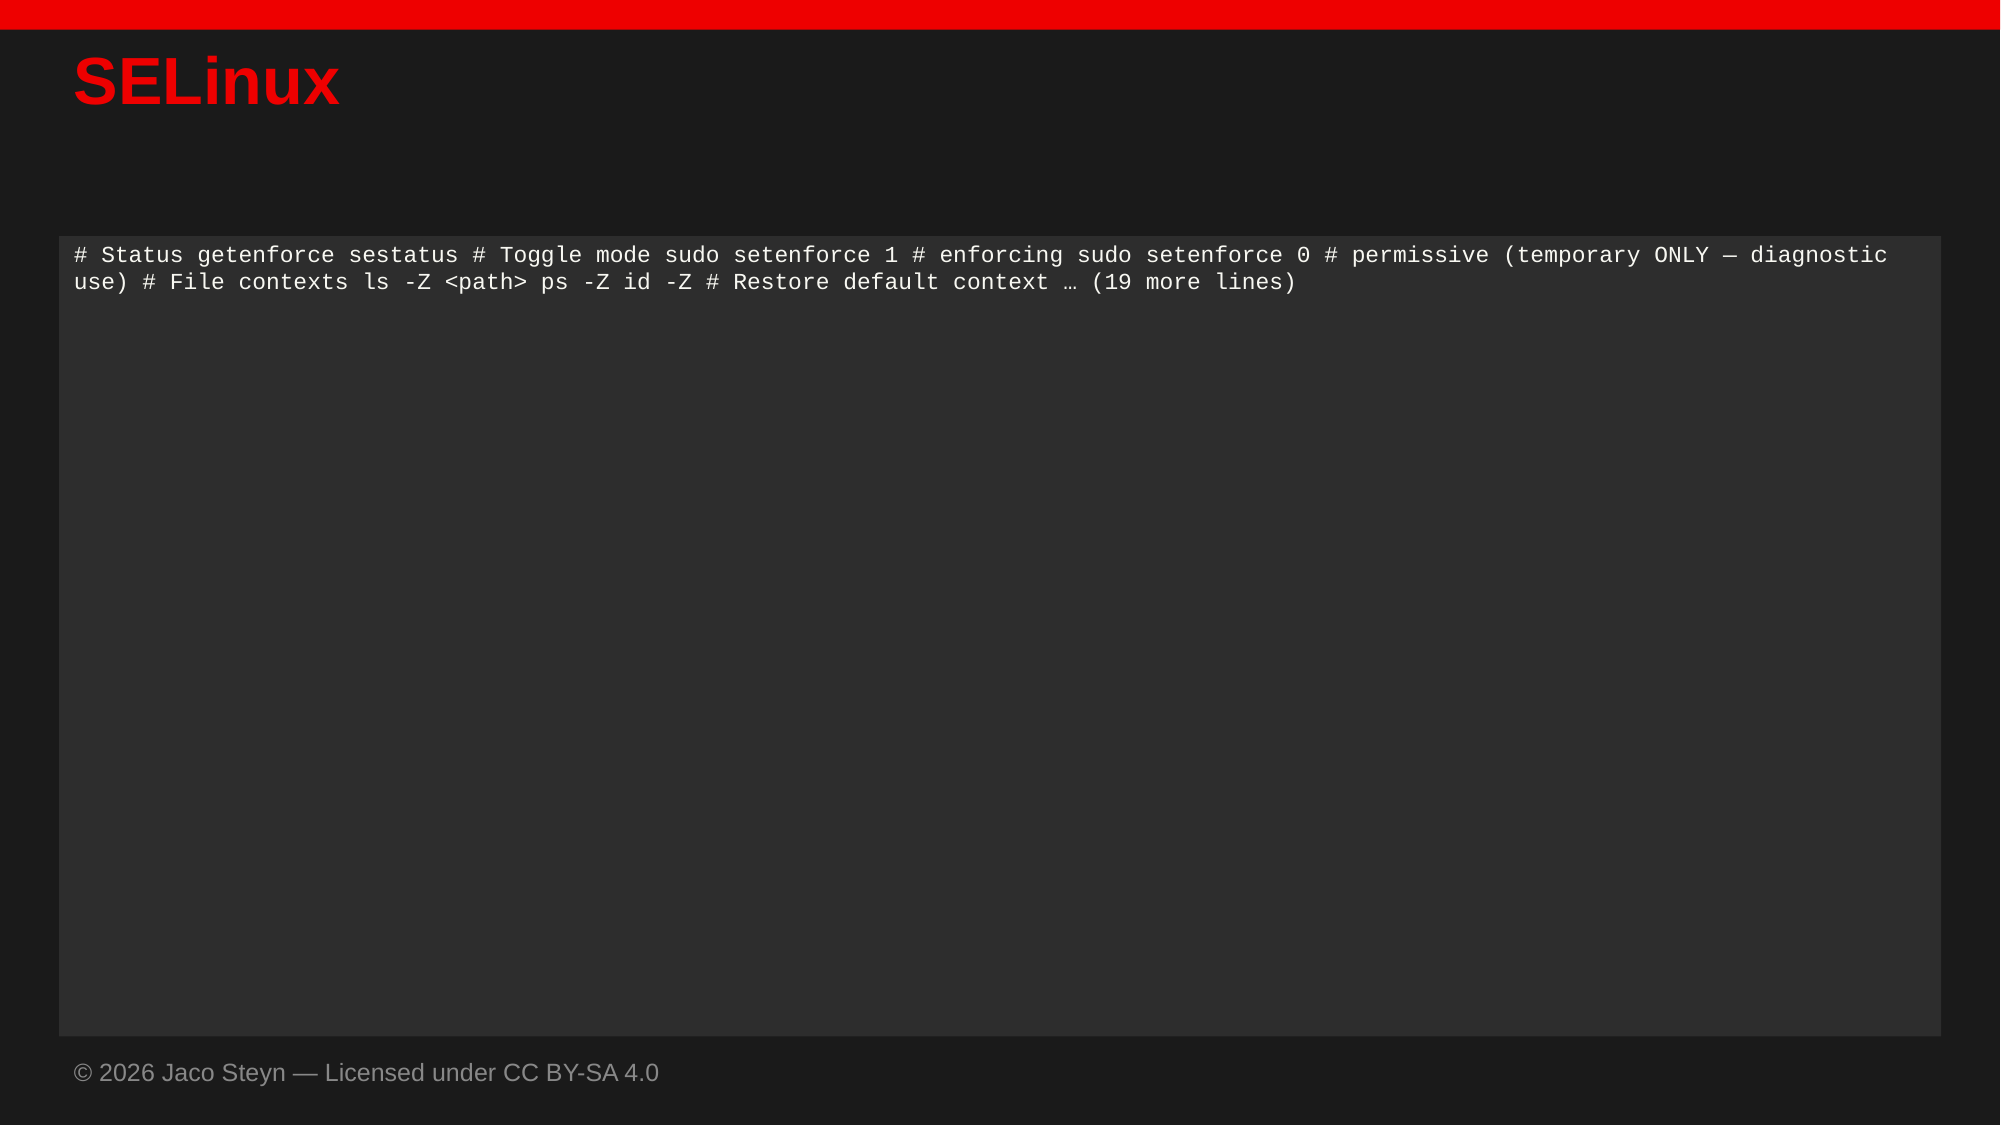

SELinux
# Status getenforce sestatus # Toggle mode sudo setenforce 1 # enforcing sudo setenforce 0 # permissive (temporary ONLY — diagnostic use) # File contexts ls -Z <path> ps -Z id -Z # Restore default context … (19 more lines)
© 2026 Jaco Steyn — Licensed under CC BY-SA 4.0